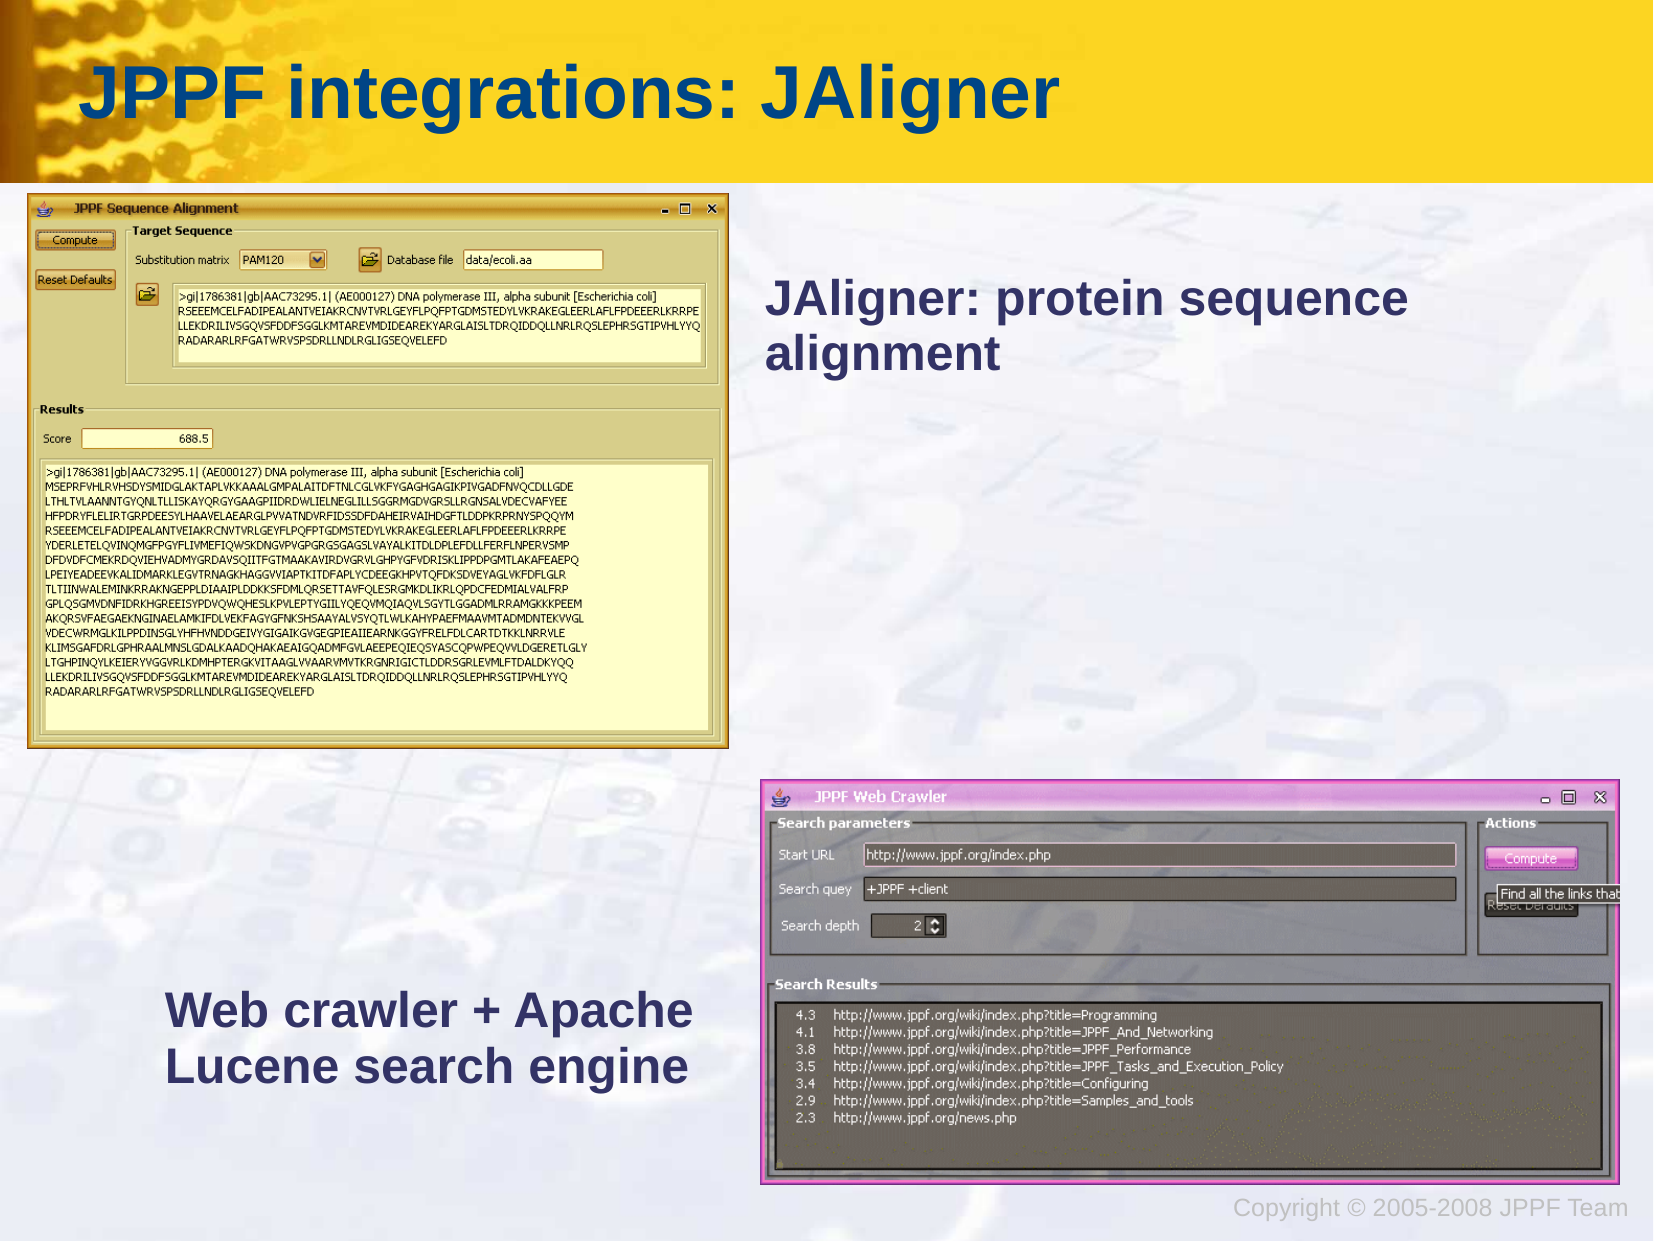

# JPPF integrations: JAligner
JAligner: protein sequence alignment
Web crawler + Apache Lucene search engine